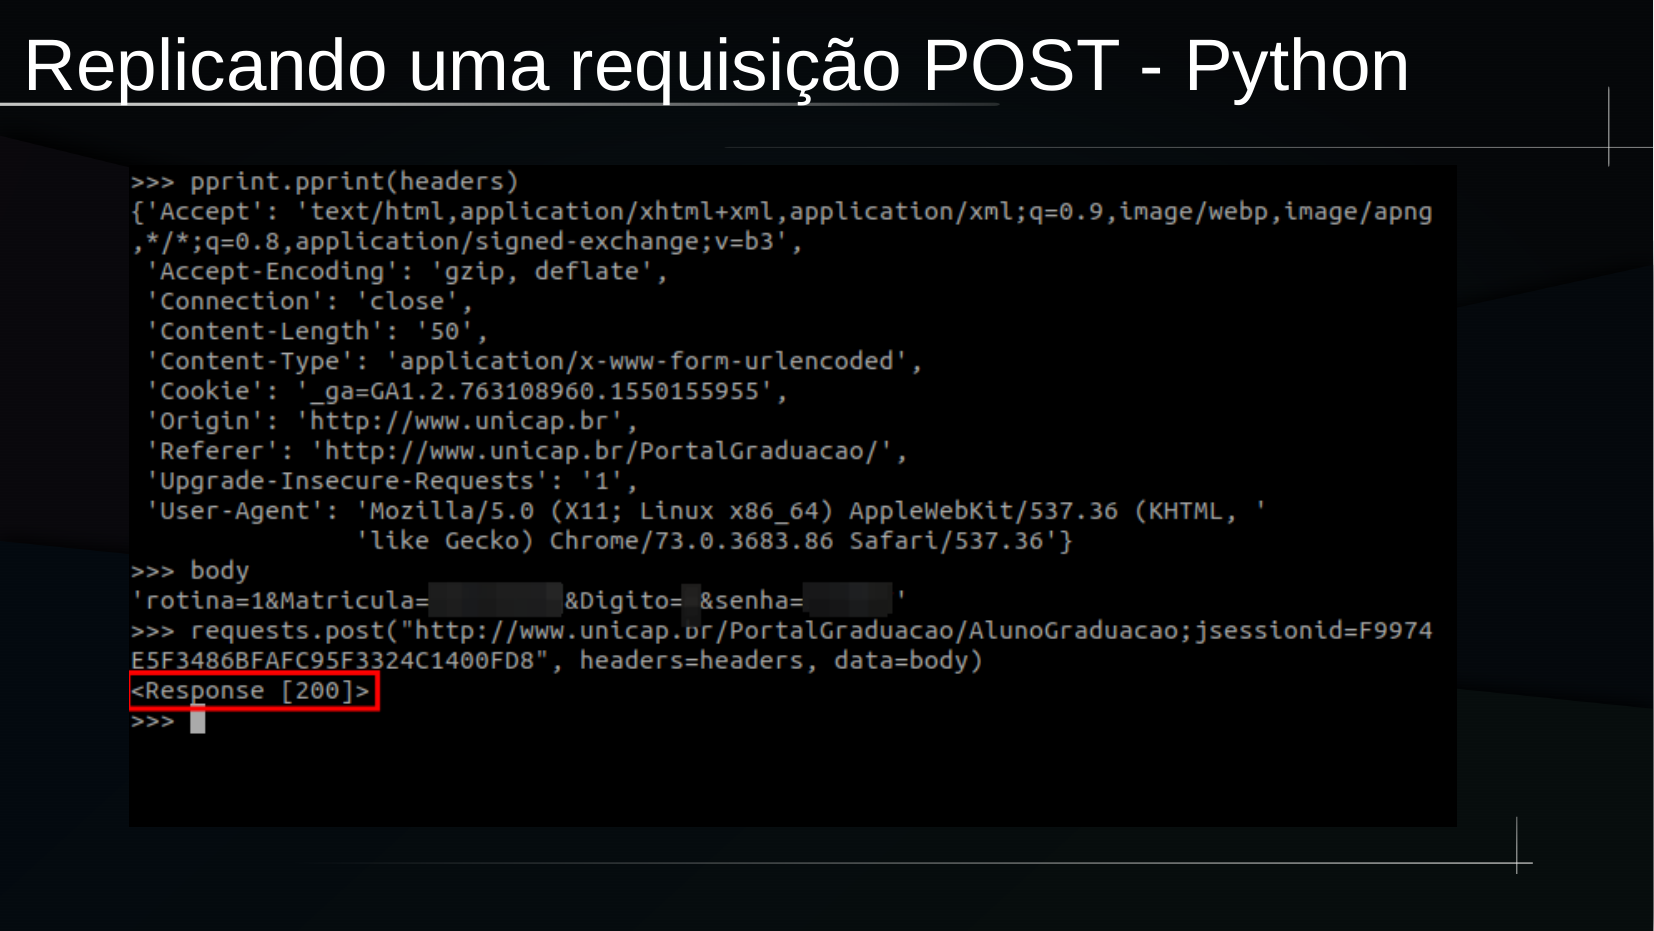

# Replicando uma requisição POST - Python